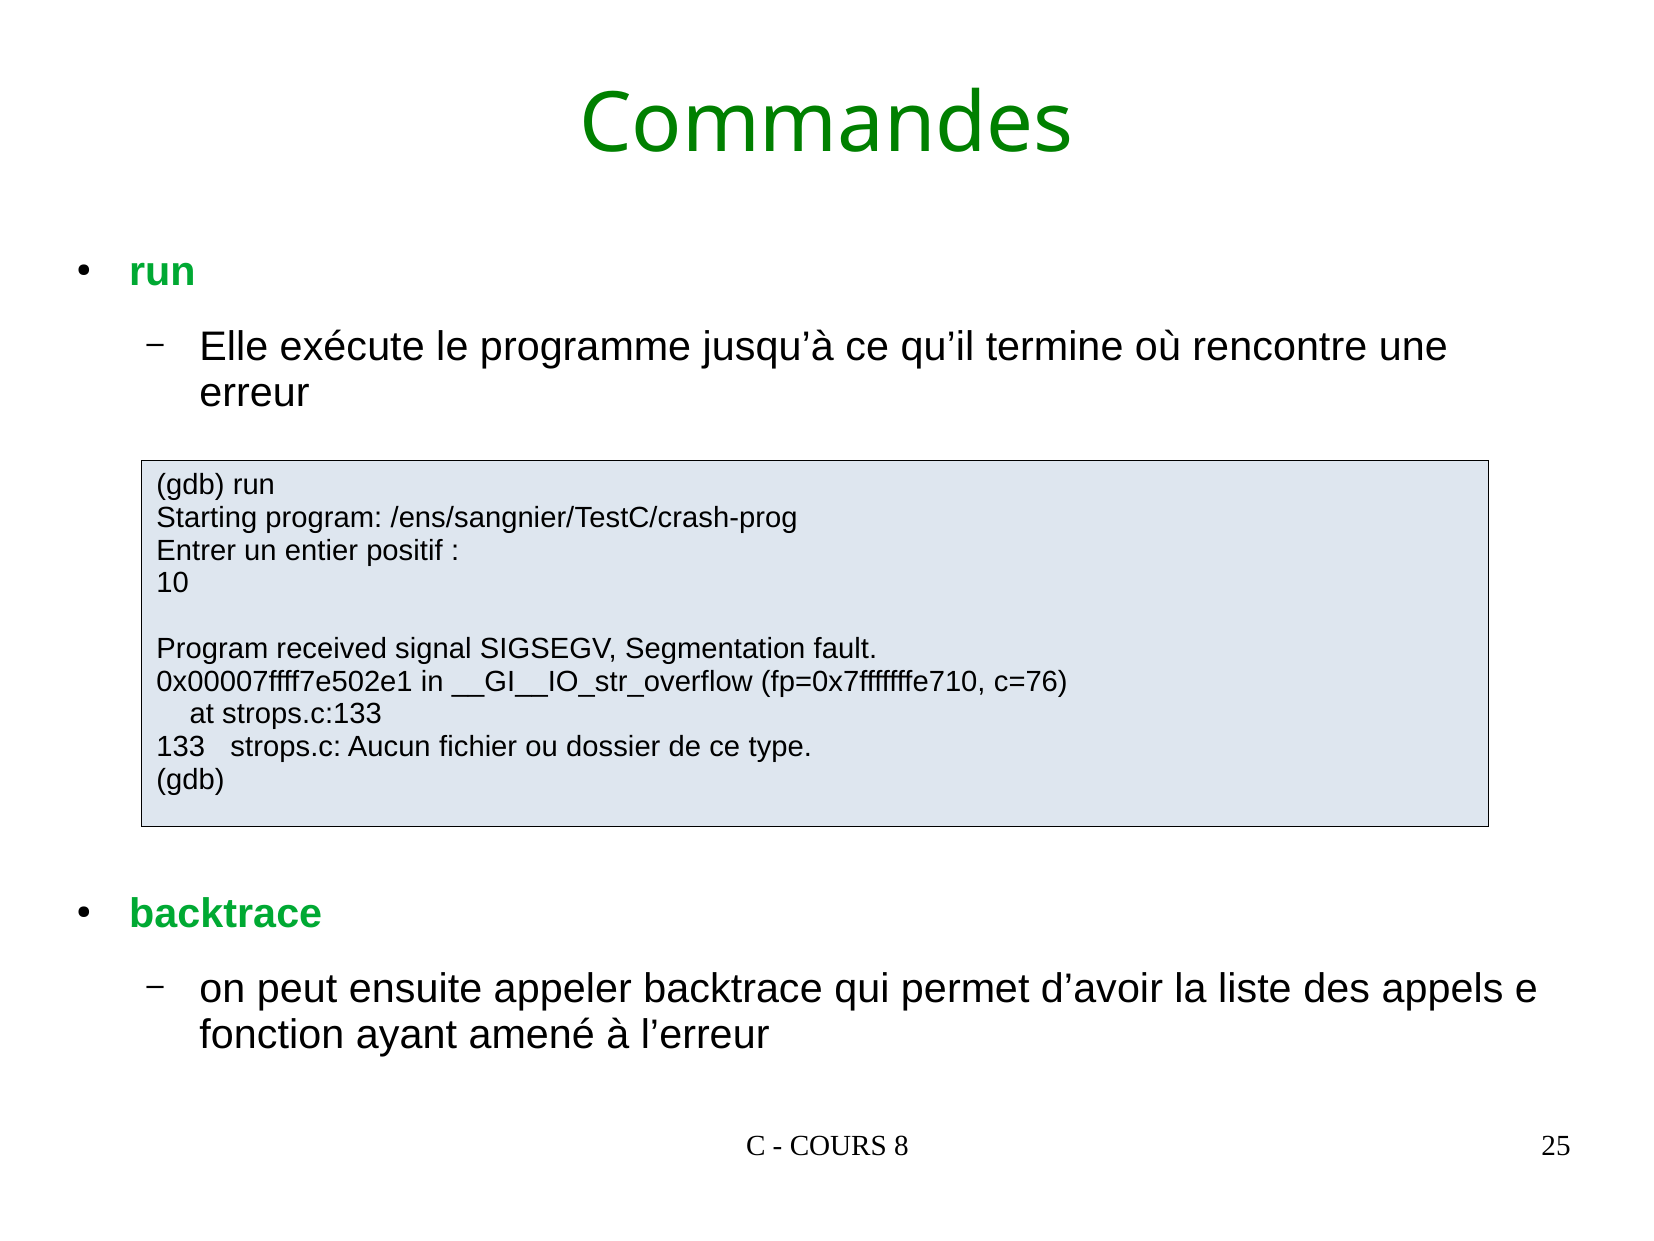

# Commandes
run
Elle exécute le programme jusqu’à ce qu’il termine où rencontre une erreur
backtrace
on peut ensuite appeler backtrace qui permet d’avoir la liste des appels e fonction ayant amené à l’erreur
(gdb) run
Starting program: /ens/sangnier/TestC/crash-prog
Entrer un entier positif :
10
Program received signal SIGSEGV, Segmentation fault.
0x00007ffff7e502e1 in __GI__IO_str_overflow (fp=0x7fffffffe710, c=76)
 at strops.c:133
133	strops.c: Aucun fichier ou dossier de ce type.
(gdb)
C - COURS 8
25